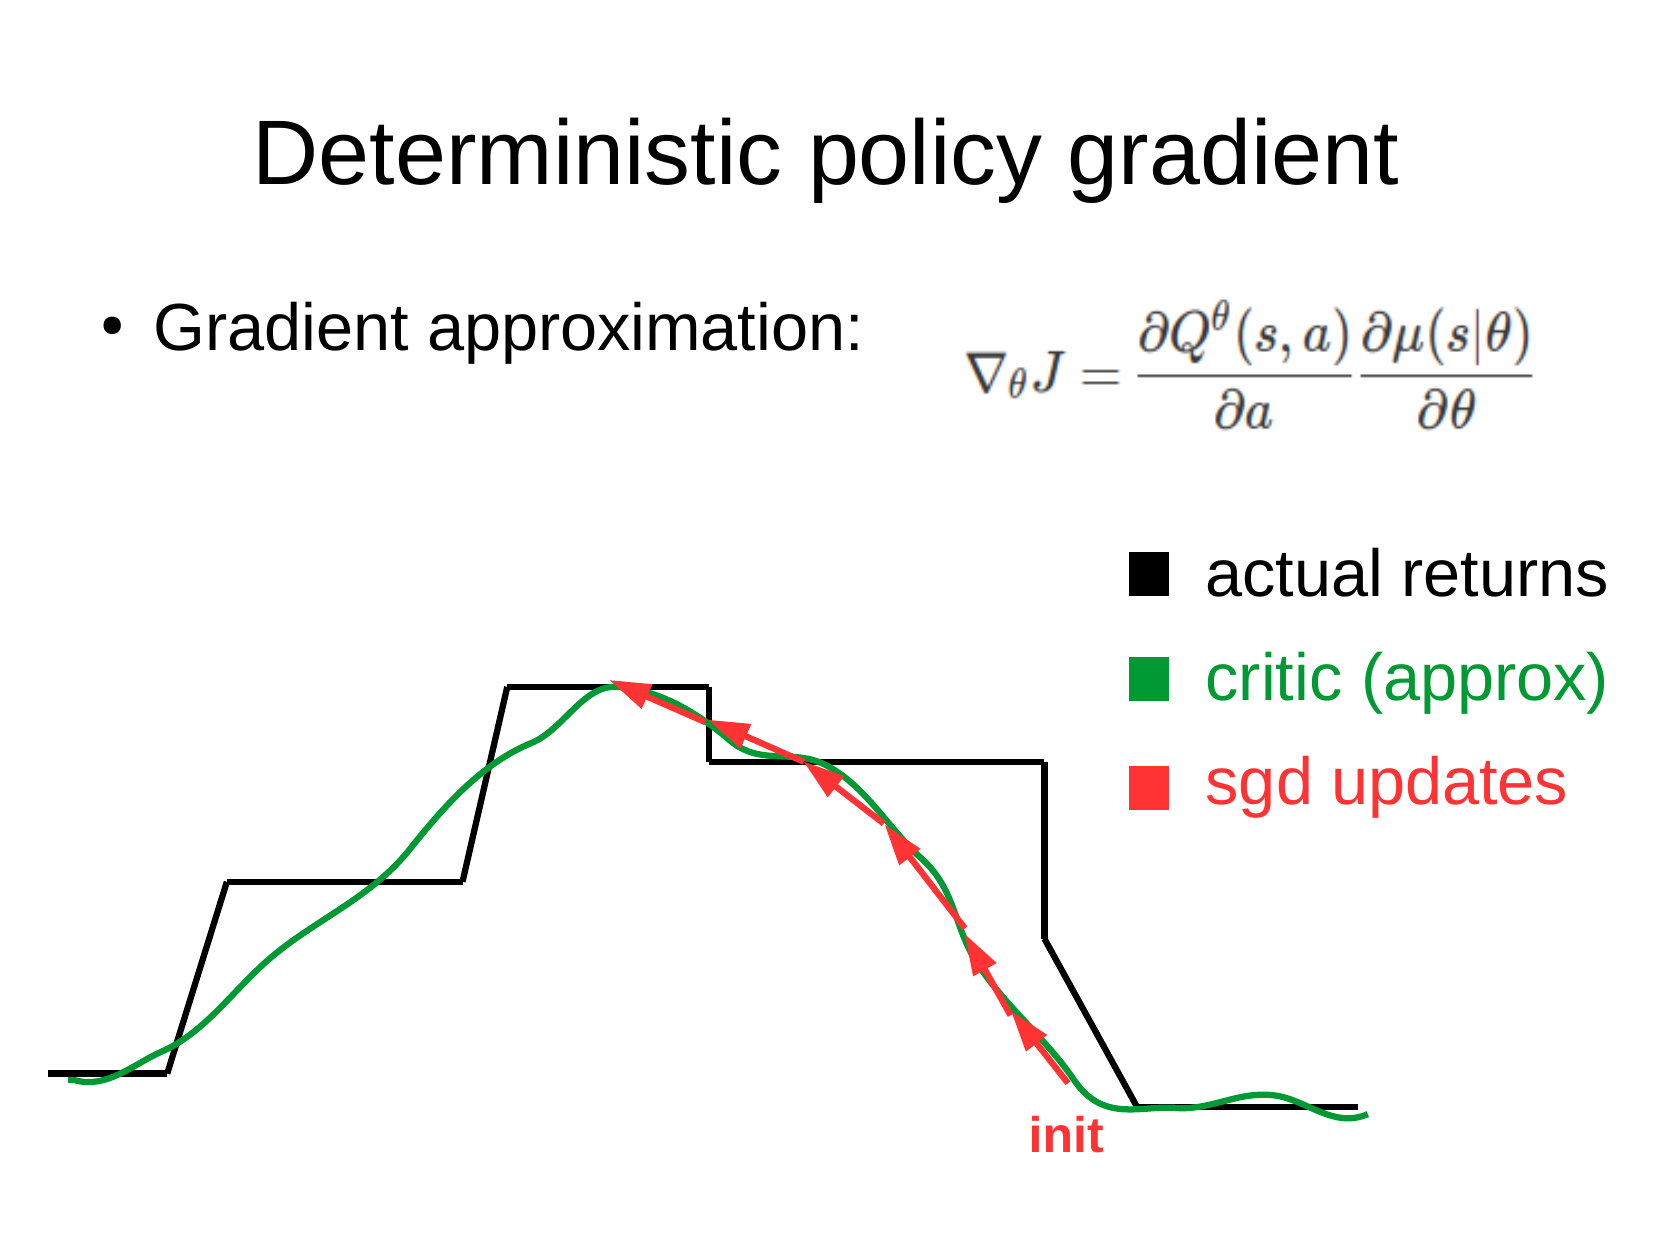

# Deterministic policy gradient
Gradient approximation:
actual returns
critic (approx)
sgd updates
init